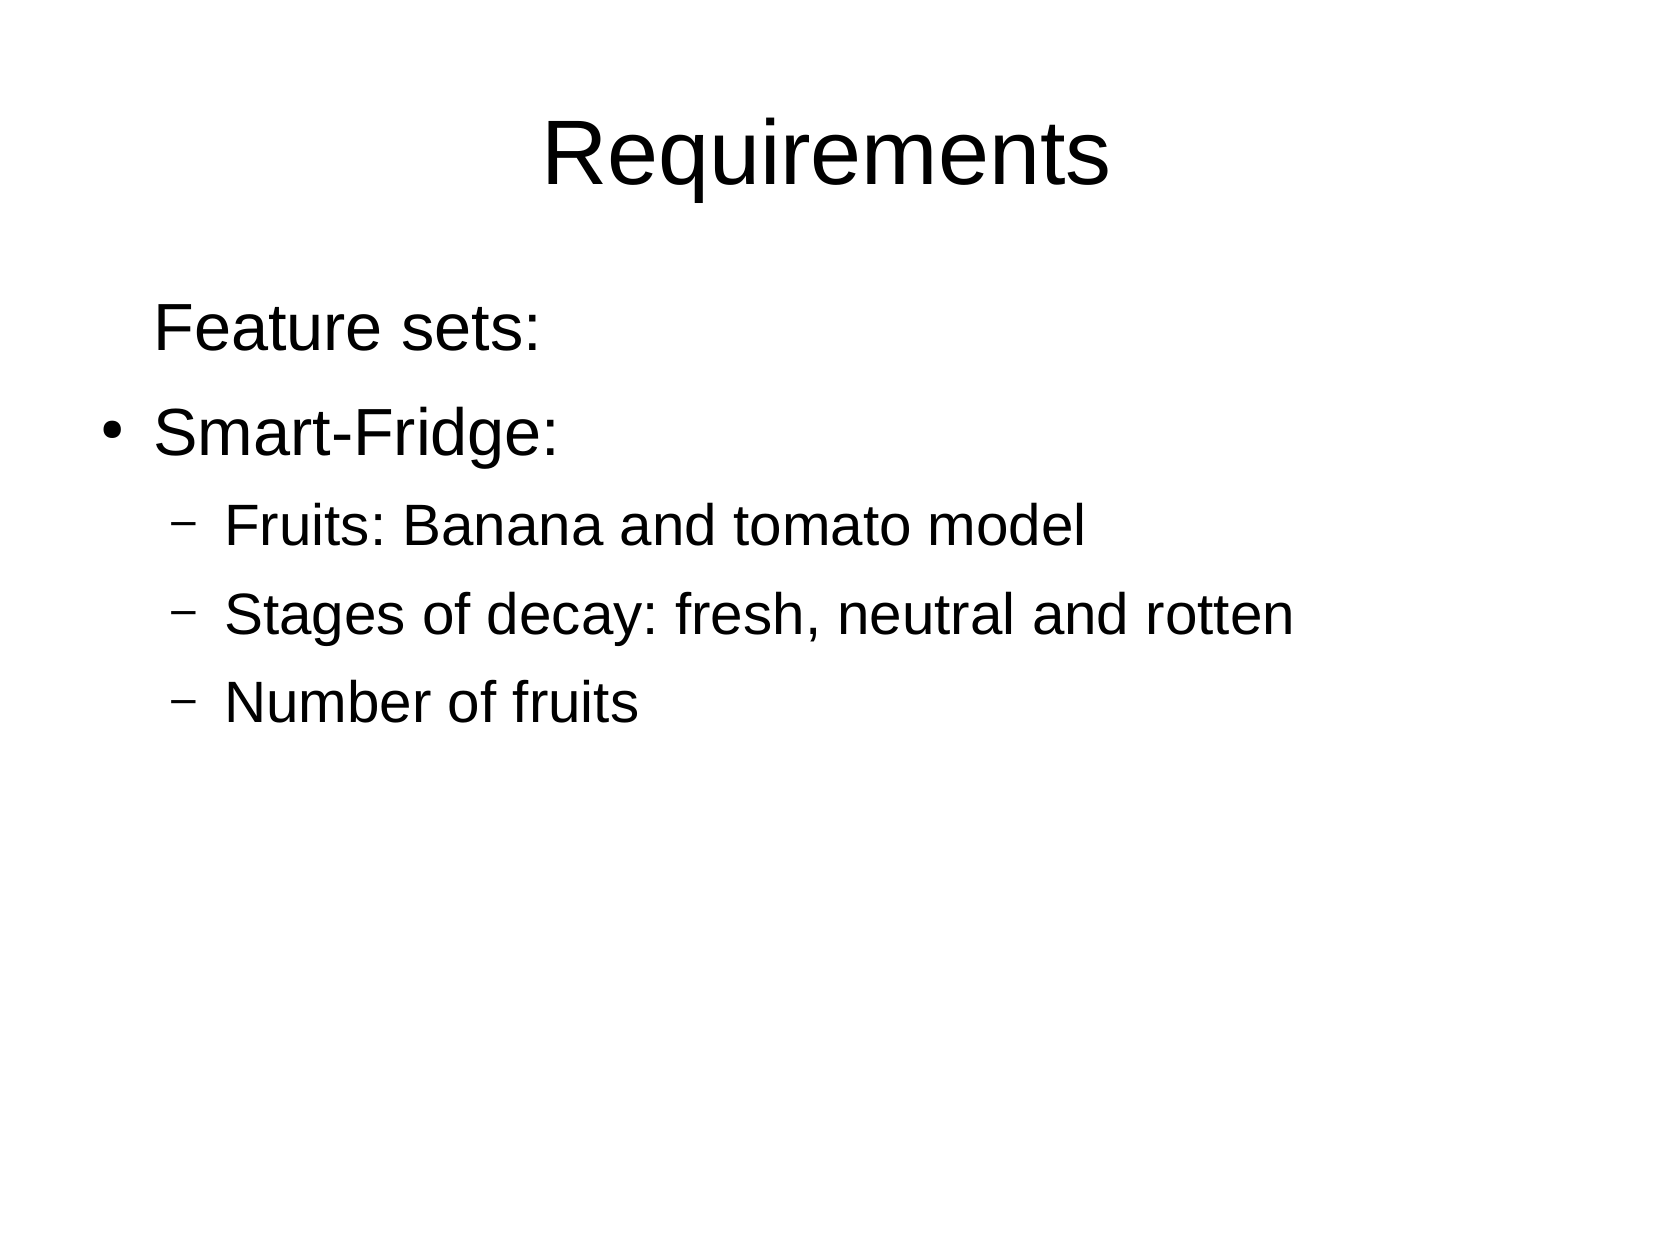

# Requirements
Feature sets:
Smart-Fridge:
Fruits: Banana and tomato model
Stages of decay: fresh, neutral and rotten
Number of fruits